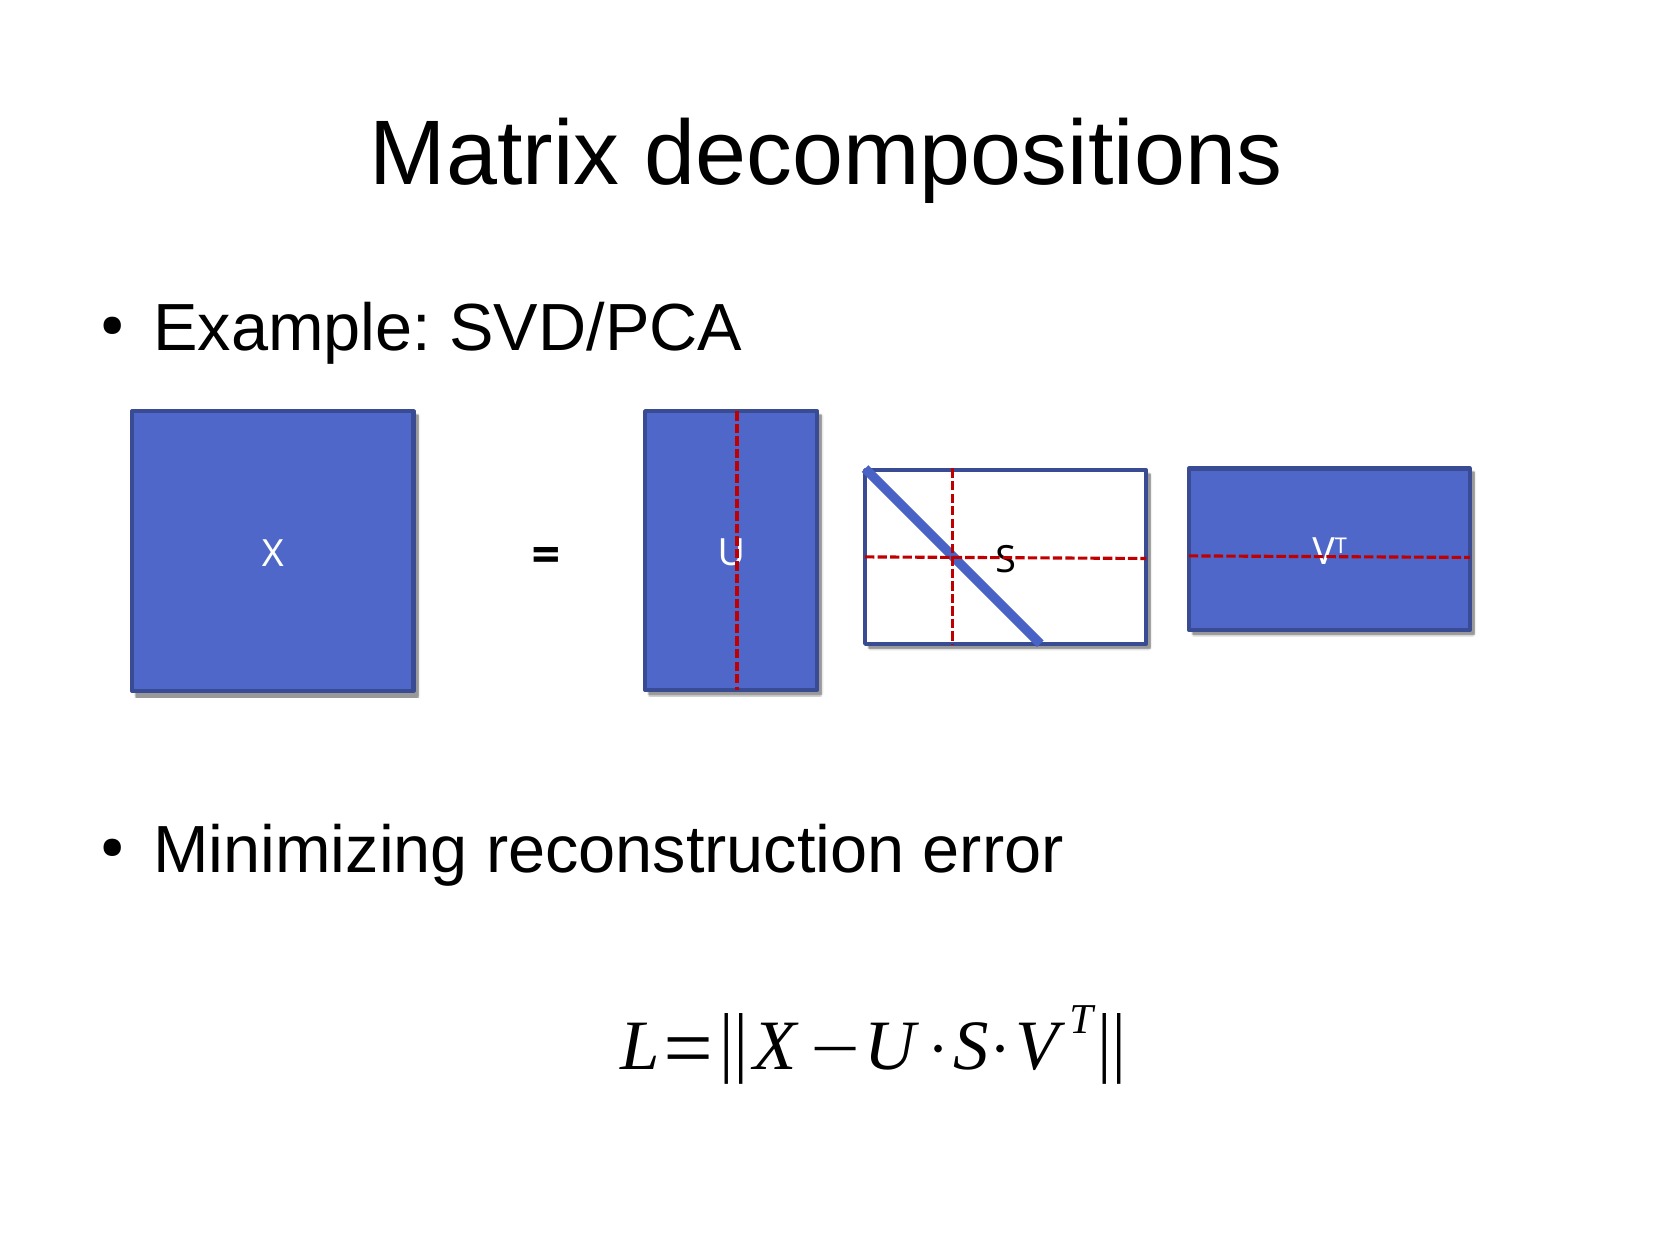

# Matrix decompositions
Example: SVD/PCA
Minimizing reconstruction error
X
U
VT
S
=